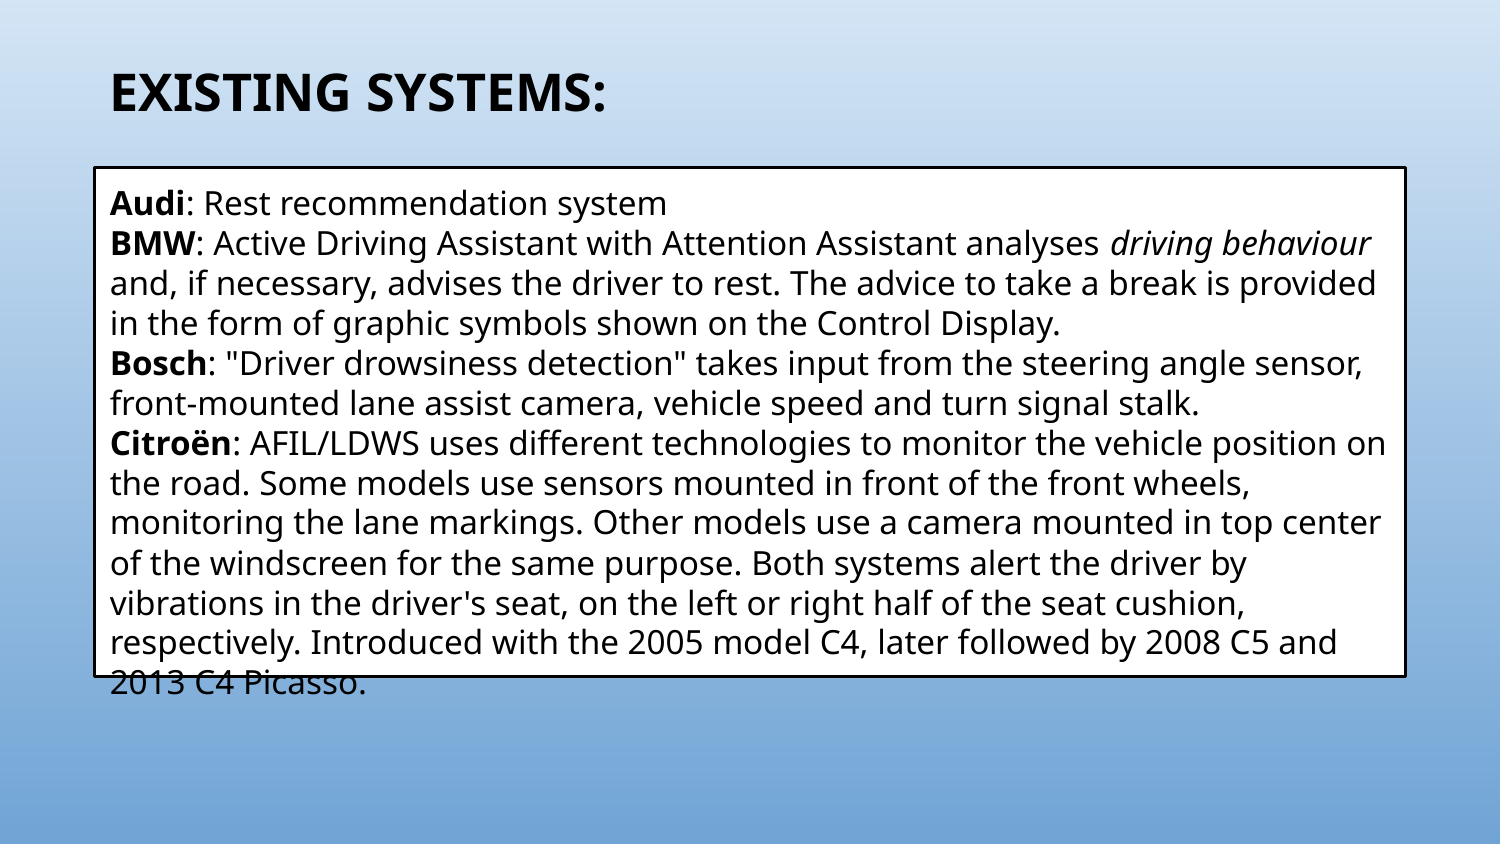

EXISTING SYSTEMS:
Audi: Rest recommendation system
BMW: Active Driving Assistant with Attention Assistant analyses driving behaviour and, if necessary, advises the driver to rest. The advice to take a break is provided in the form of graphic symbols shown on the Control Display.
Bosch: "Driver drowsiness detection" takes input from the steering angle sensor, front-mounted lane assist camera, vehicle speed and turn signal stalk.
Citroën: AFIL/LDWS uses different technologies to monitor the vehicle position on the road. Some models use sensors mounted in front of the front wheels, monitoring the lane markings. Other models use a camera mounted in top center of the windscreen for the same purpose. Both systems alert the driver by vibrations in the driver's seat, on the left or right half of the seat cushion, respectively. Introduced with the 2005 model C4, later followed by 2008 C5 and 2013 C4 Picasso.